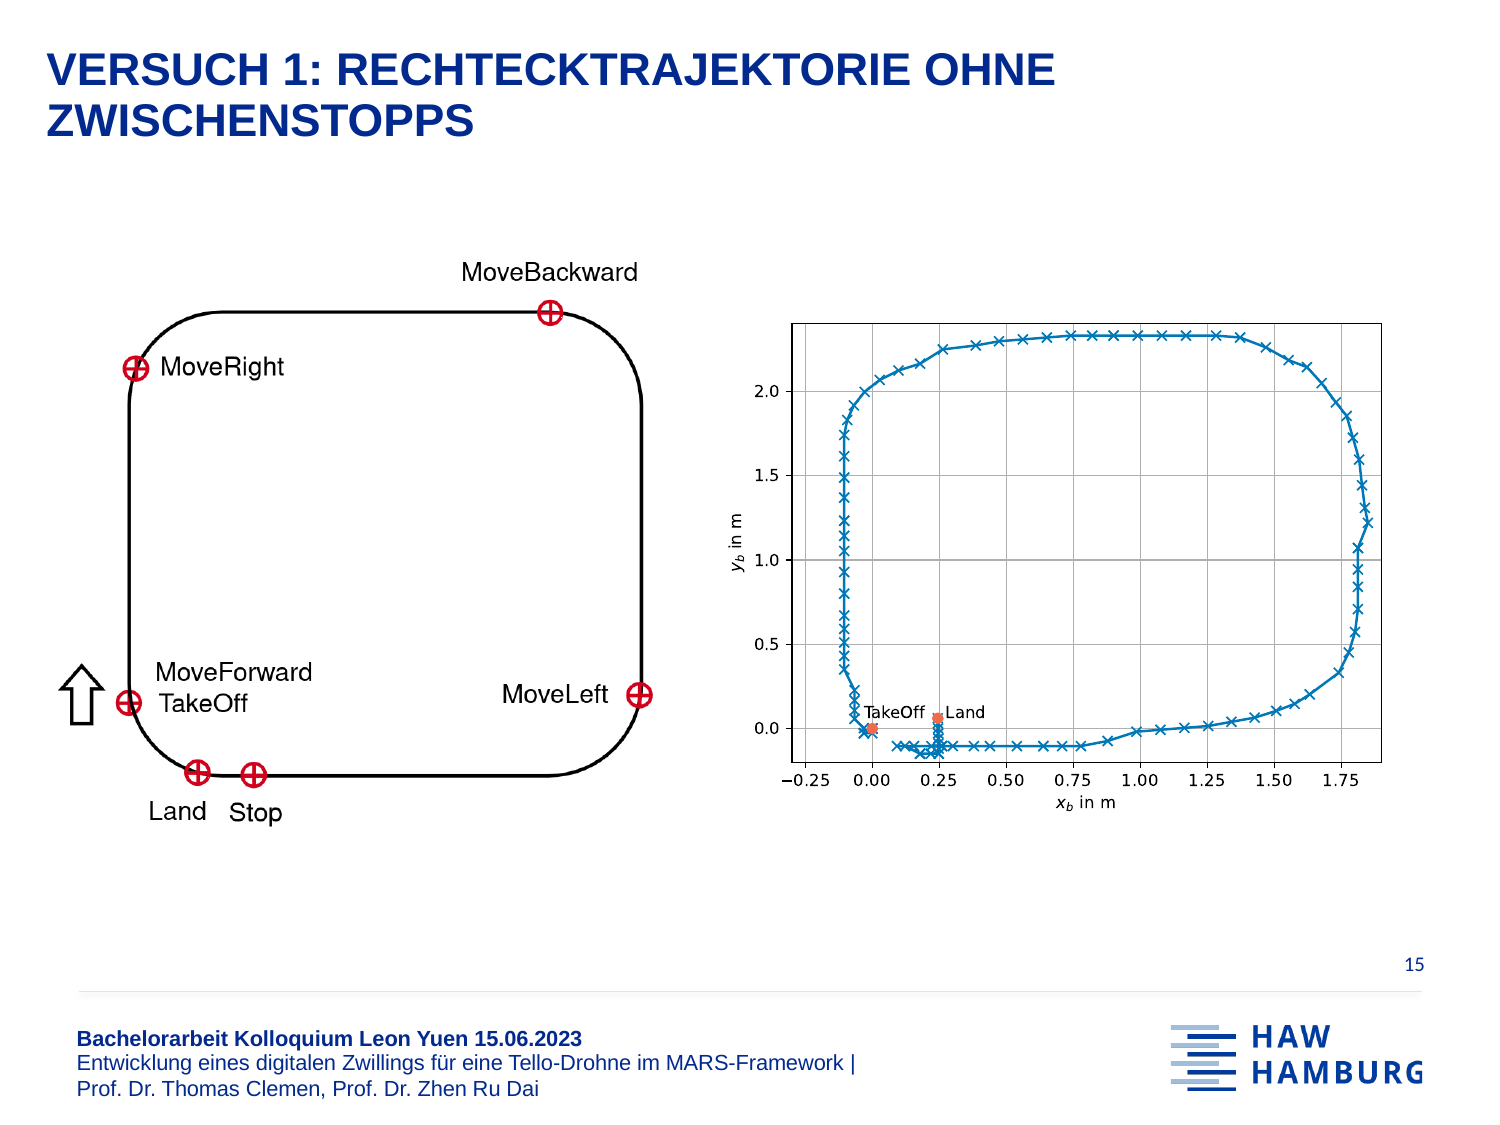

# VERSUCH 1: RECHTECKTRAJEKTORIE OHNE ZWISCHENSTOPPS
15